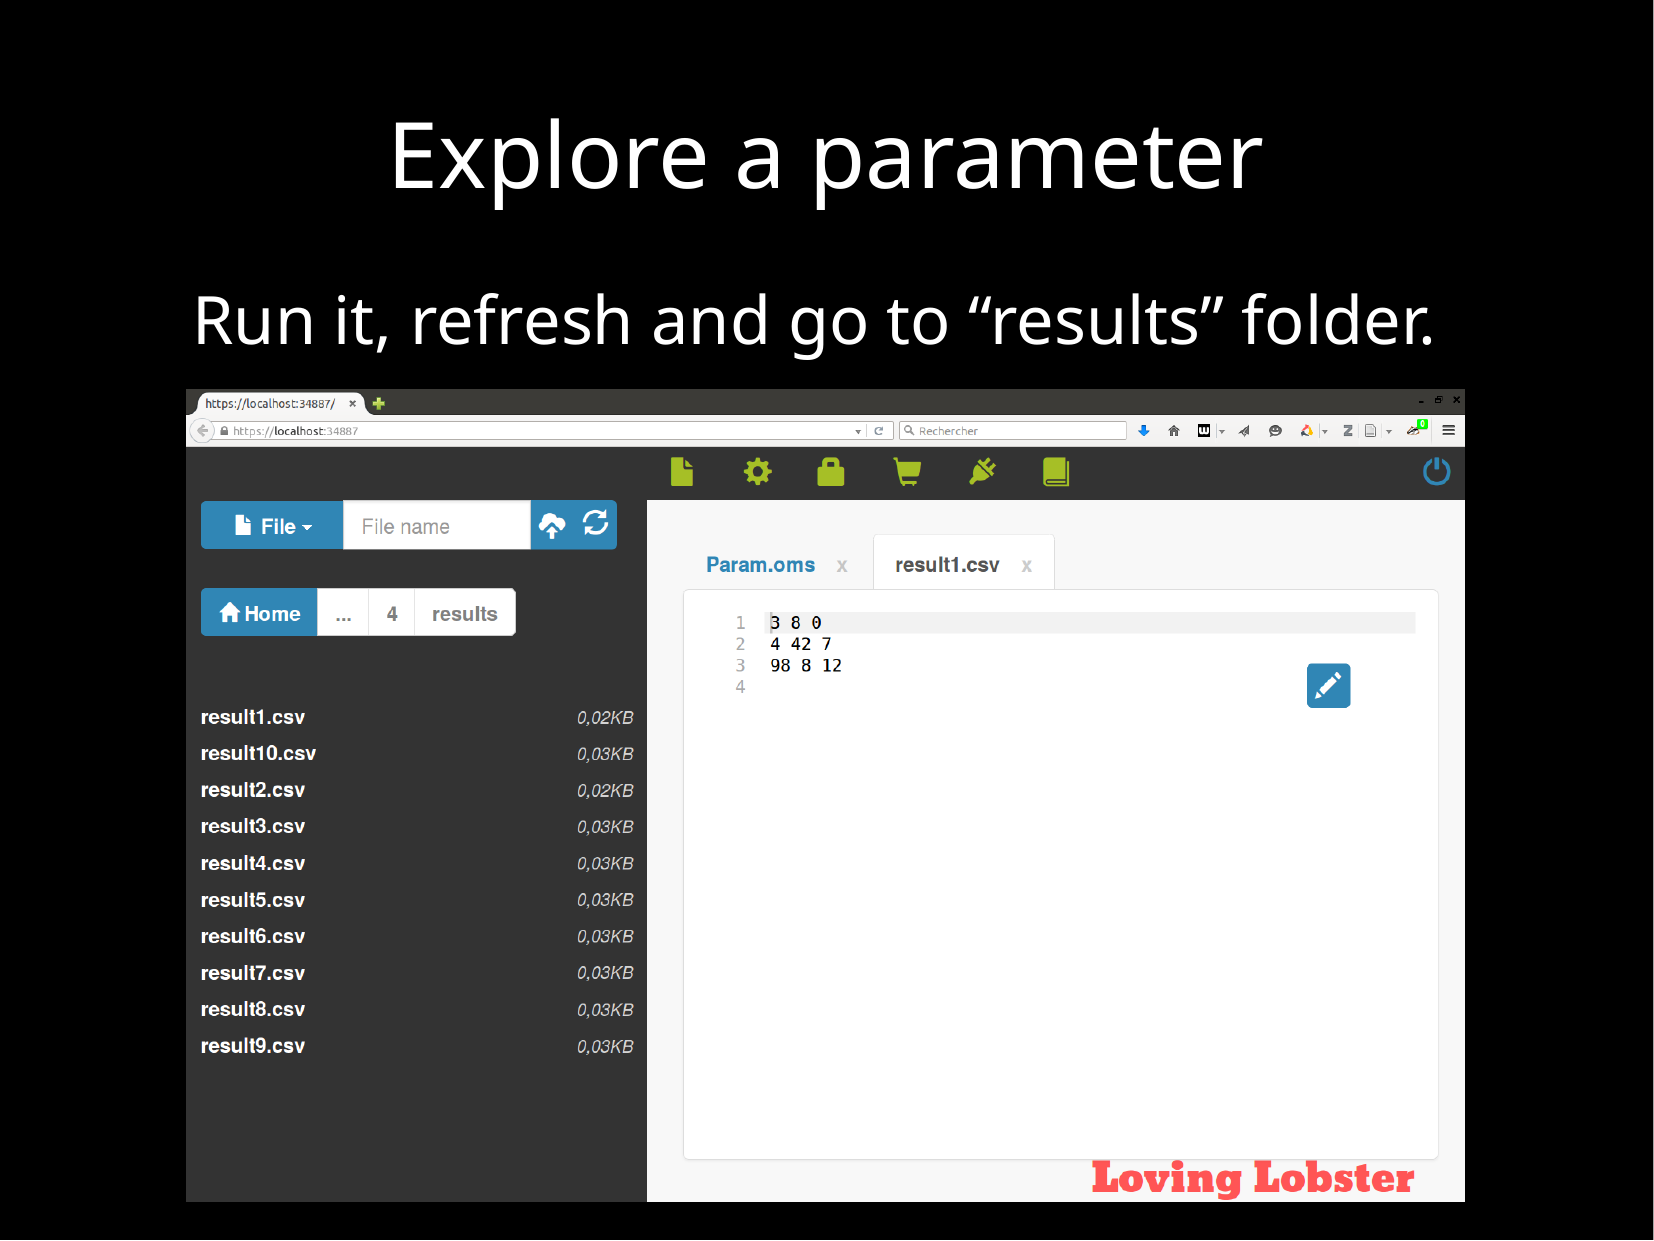

# Explore a parameter
Run it, refresh and go to “results” folder.